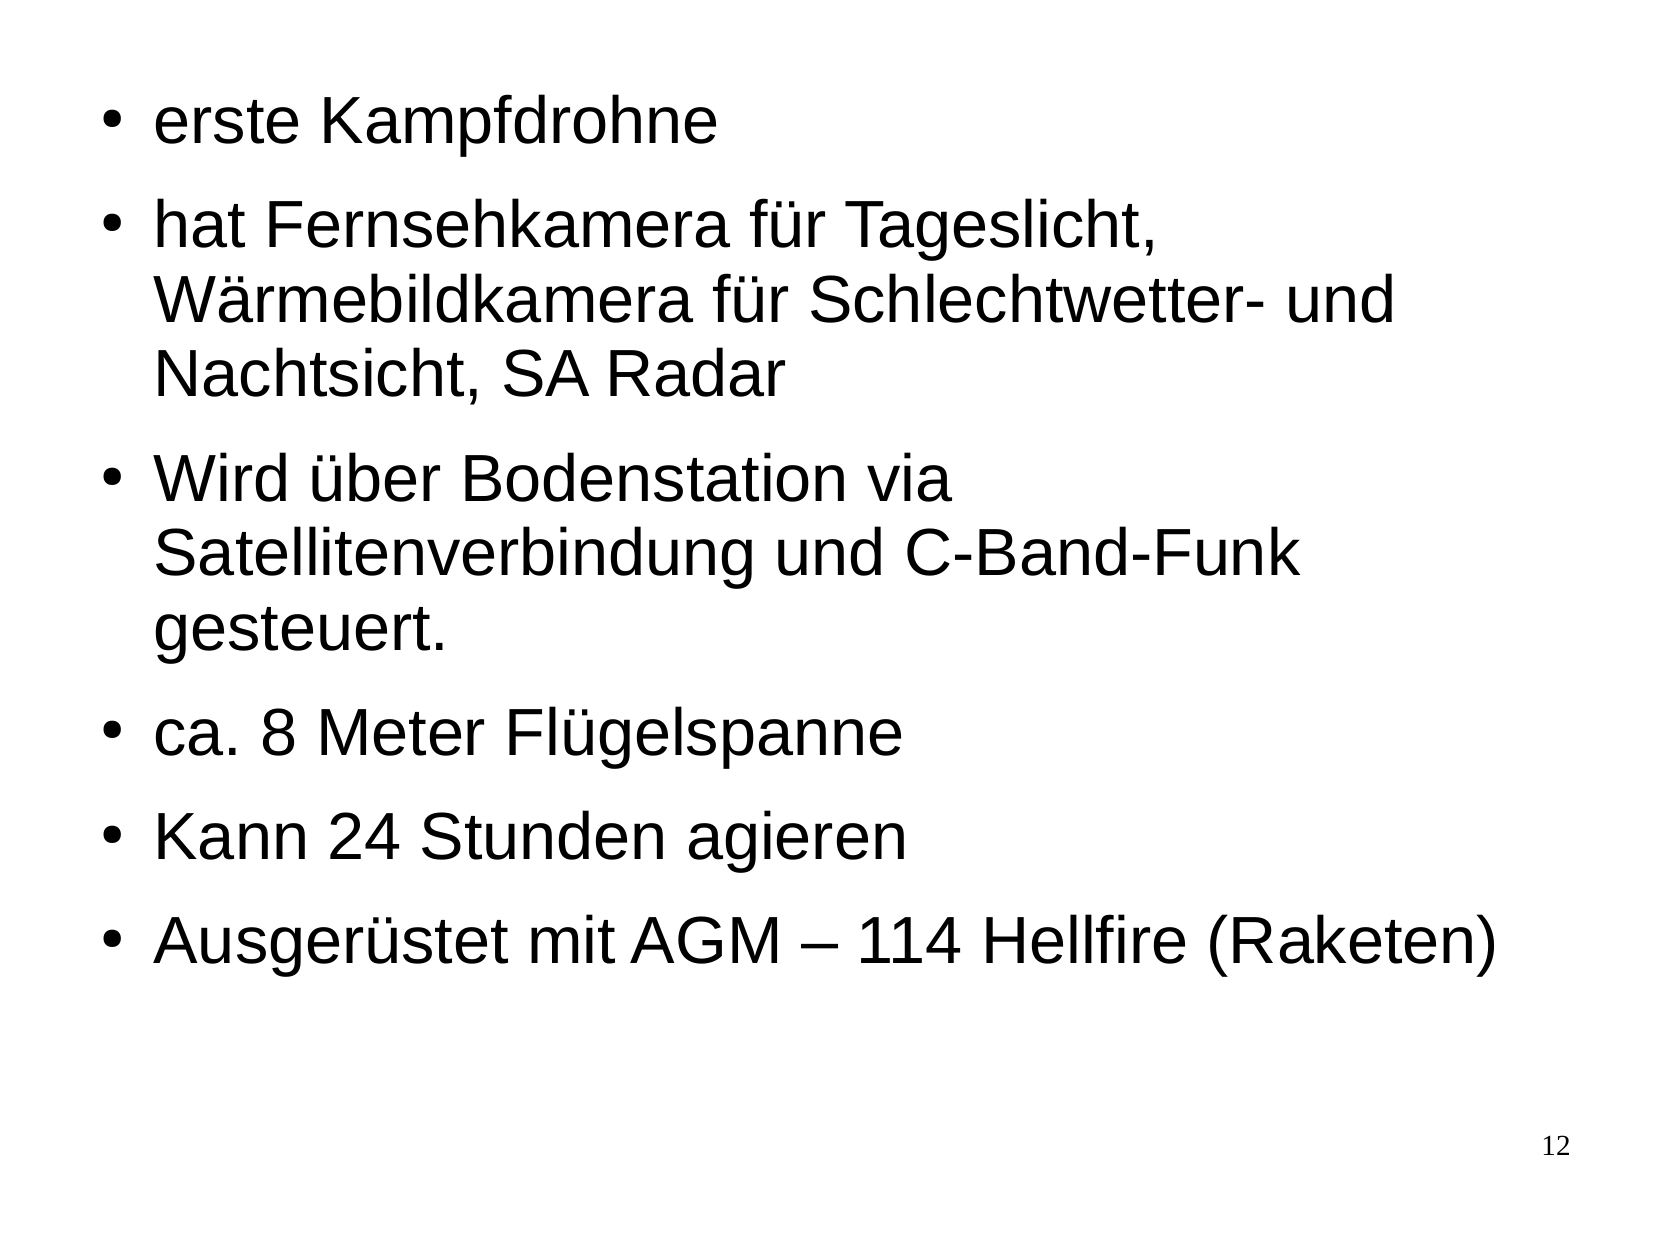

# erste Kampfdrohne
hat Fernsehkamera für Tageslicht, Wärmebildkamera für Schlechtwetter- und Nachtsicht, SA Radar
Wird über Bodenstation via Satellitenverbindung und C-Band-Funk gesteuert.
ca. 8 Meter Flügelspanne
Kann 24 Stunden agieren
Ausgerüstet mit AGM – 114 Hellfire (Raketen)
12